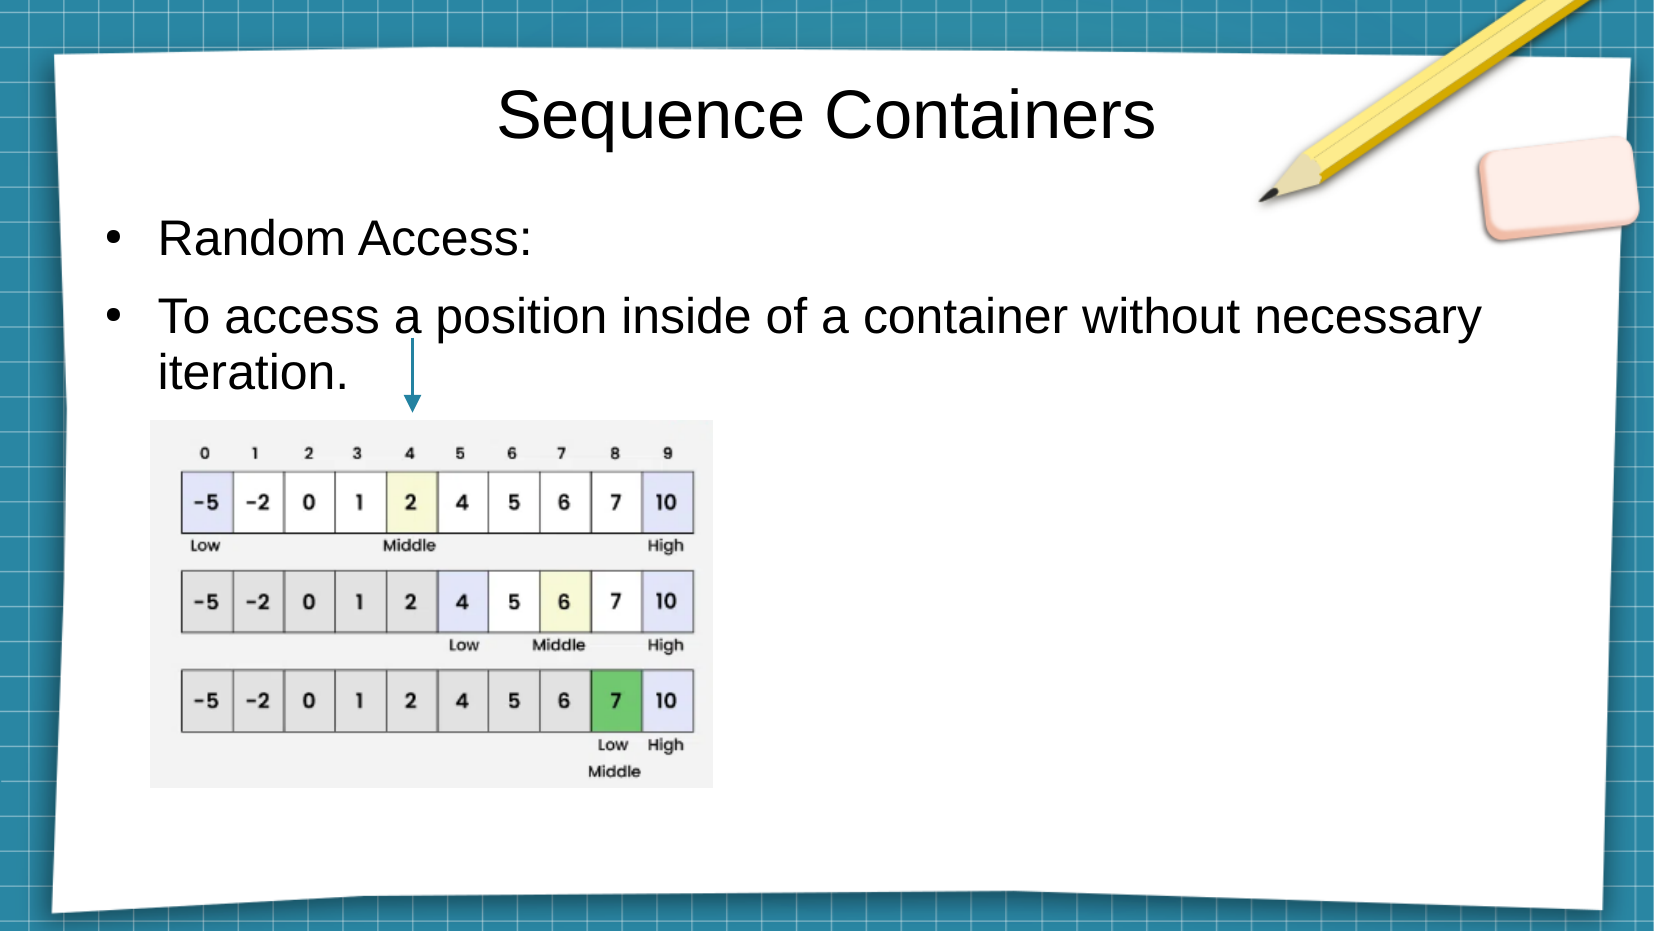

# Sequence Containers
Random Access:
To access a position inside of a container without necessary iteration.